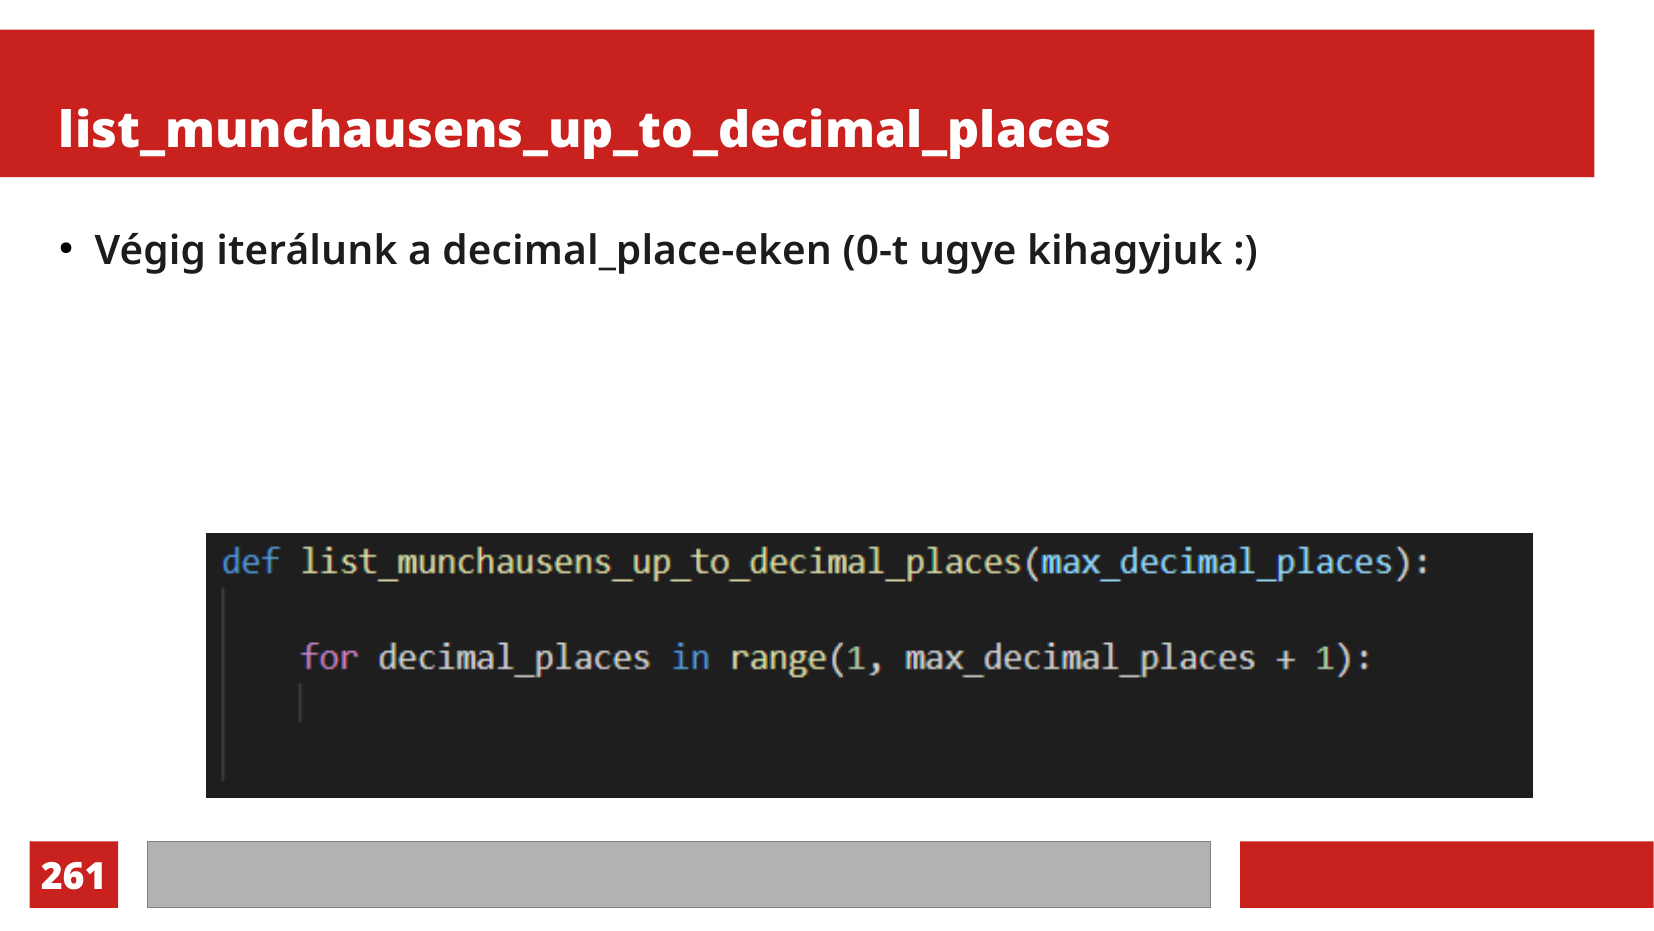

# list_munchausens_up_to_decimal_places
Végig iterálunk a decimal_place-eken (0-t ugye kihagyjuk :)
261